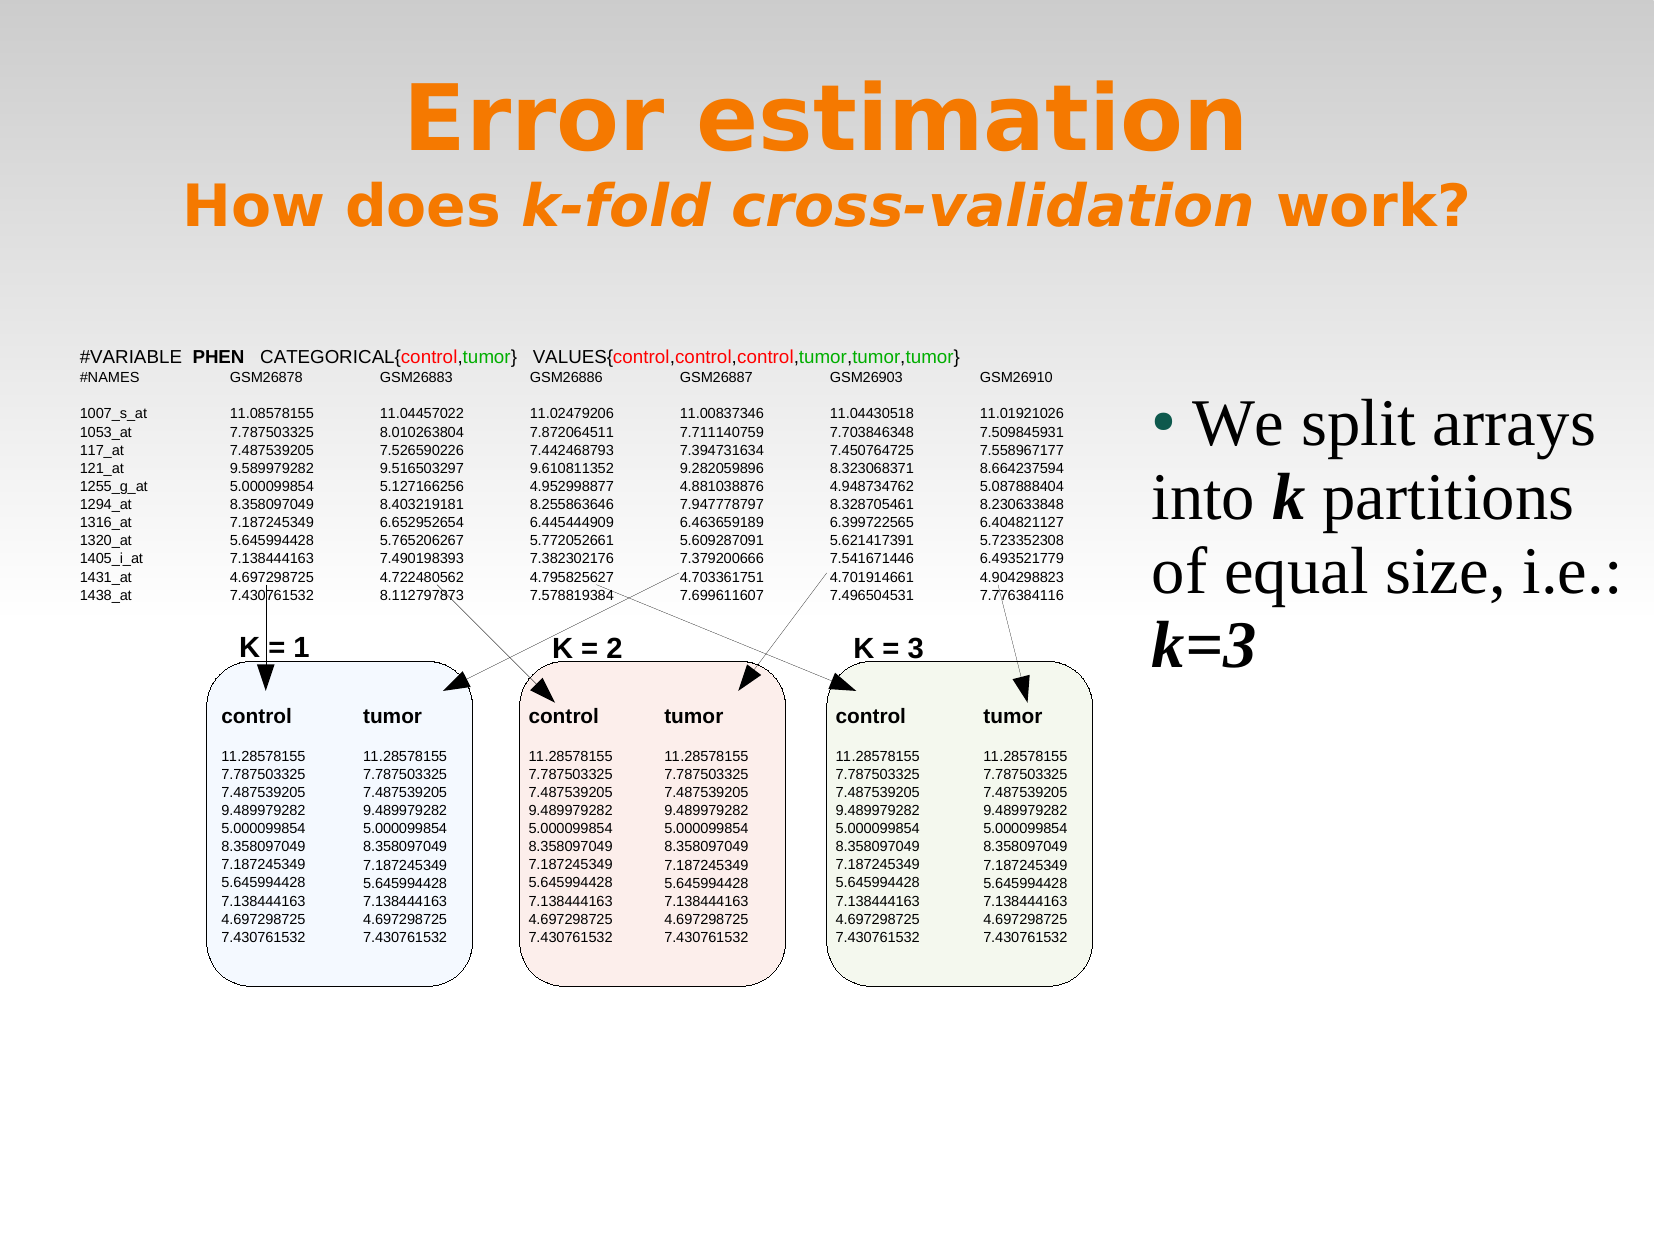

# Error estimation How does k-fold cross-validation work?
#VARIABLE PHEN CATEGORICAL{control,tumor} VALUES{control,control,control,tumor,tumor,tumor}
#NAMES	GSM26878	GSM26883	GSM26886	GSM26887	GSM26903	GSM26910
1007_s_at	11.08578155	11.04457022	11.02479206	11.00837346	11.04430518	11.01921026
1053_at	7.787503325	8.010263804	7.872064511	7.711140759	7.703846348	7.509845931
117_at	7.487539205	7.526590226	7.442468793	7.394731634	7.450764725	7.558967177
121_at	9.589979282	9.516503297	9.610811352	9.282059896	8.323068371	8.664237594
1255_g_at	5.000099854	5.127166256	4.952998877	4.881038876	4.948734762	5.087888404
1294_at	8.358097049	8.403219181	8.255863646	7.947778797	8.328705461	8.230633848
1316_at	7.187245349	6.652952654	6.445444909	6.463659189	6.399722565	6.404821127
1320_at	5.645994428	5.765206267	5.772052661	5.609287091	5.621417391	5.723352308
1405_i_at	7.138444163	7.490198393	7.382302176	7.379200666	7.541671446	6.493521779
1431_at	4.697298725	4.722480562	4.795825627	4.703361751	4.701914661	4.904298823
1438_at	7.430761532	8.112797873	7.578819384	7.699611607	7.496504531	7.776384116
 We split arrays into k partitions of equal size, i.e.: k=3
K = 1
K = 2
K = 3
control
11.28578155
7.787503325
7.487539205
9.489979282
5.000099854
8.358097049
7.187245349
5.645994428
7.138444163
4.697298725
7.430761532
control
11.28578155
7.787503325
7.487539205
9.489979282
5.000099854
8.358097049
7.187245349
5.645994428
7.138444163
4.697298725
7.430761532
control
11.28578155
7.787503325
7.487539205
9.489979282
5.000099854
8.358097049
7.187245349
5.645994428
7.138444163
4.697298725
7.430761532
tumor
11.28578155
7.787503325
7.487539205
9.489979282
5.000099854
8.358097049
7.187245349
5.645994428
7.138444163
4.697298725
7.430761532
tumor
11.28578155
7.787503325
7.487539205
9.489979282
5.000099854
8.358097049
7.187245349
5.645994428
7.138444163
4.697298725
7.430761532
tumor
11.28578155
7.787503325
7.487539205
9.489979282
5.000099854
8.358097049
7.187245349
5.645994428
7.138444163
4.697298725
7.430761532